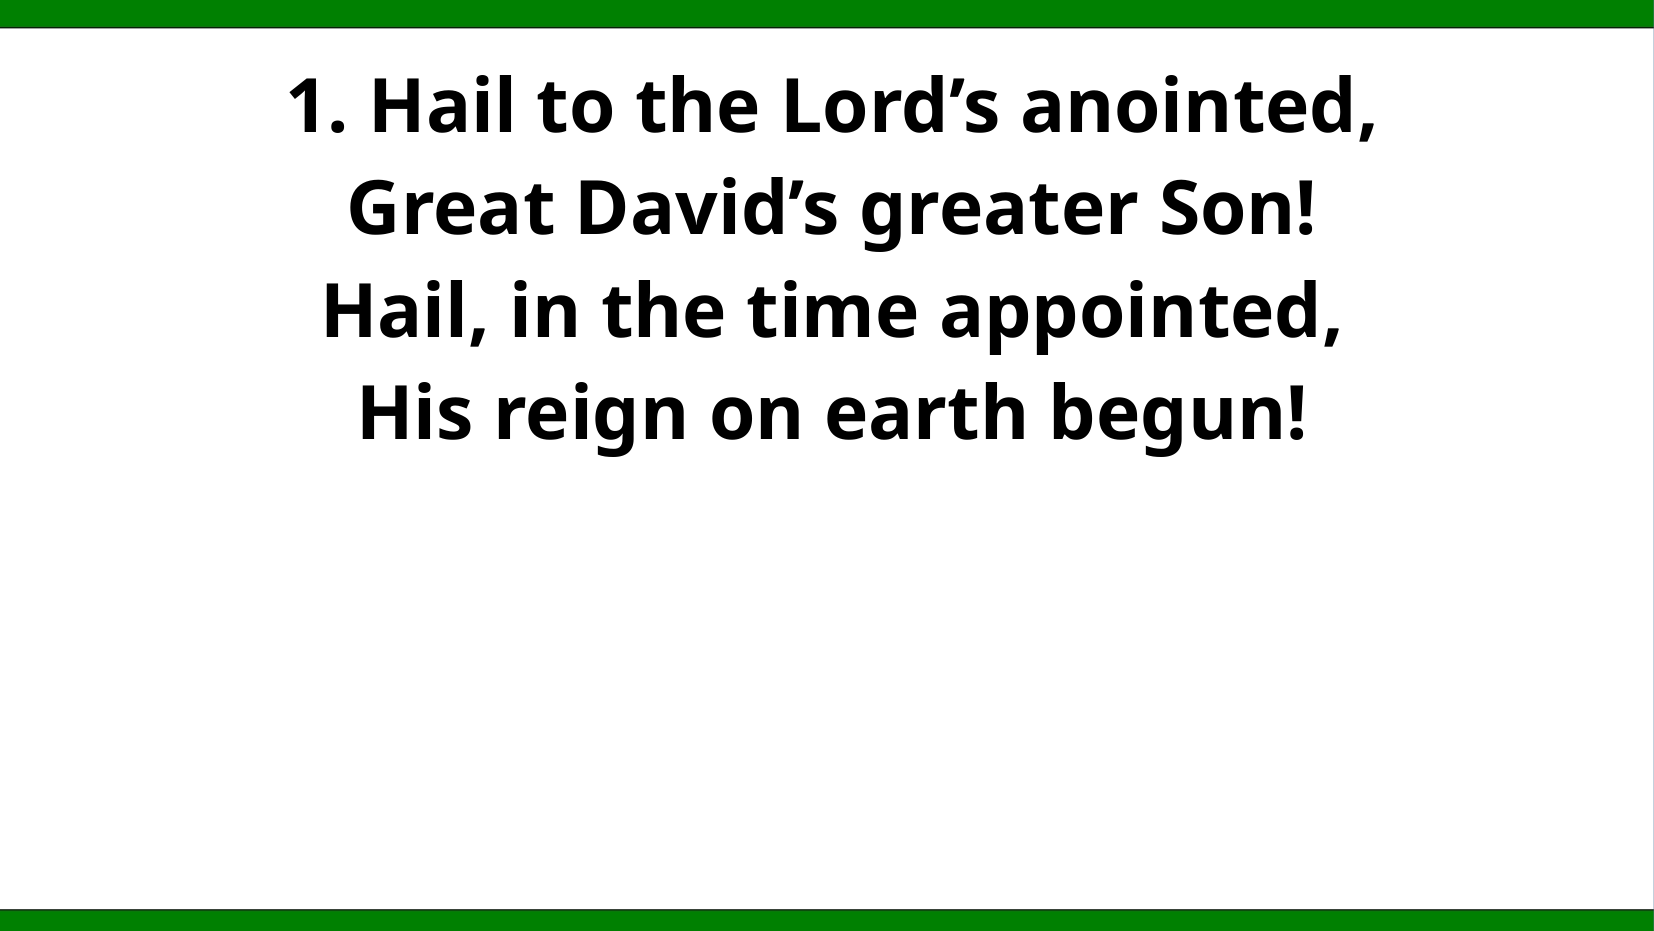

1. Hail to the Lord’s anointed,
Great David’s greater Son!
Hail, in the time appointed,
His reign on earth begun!